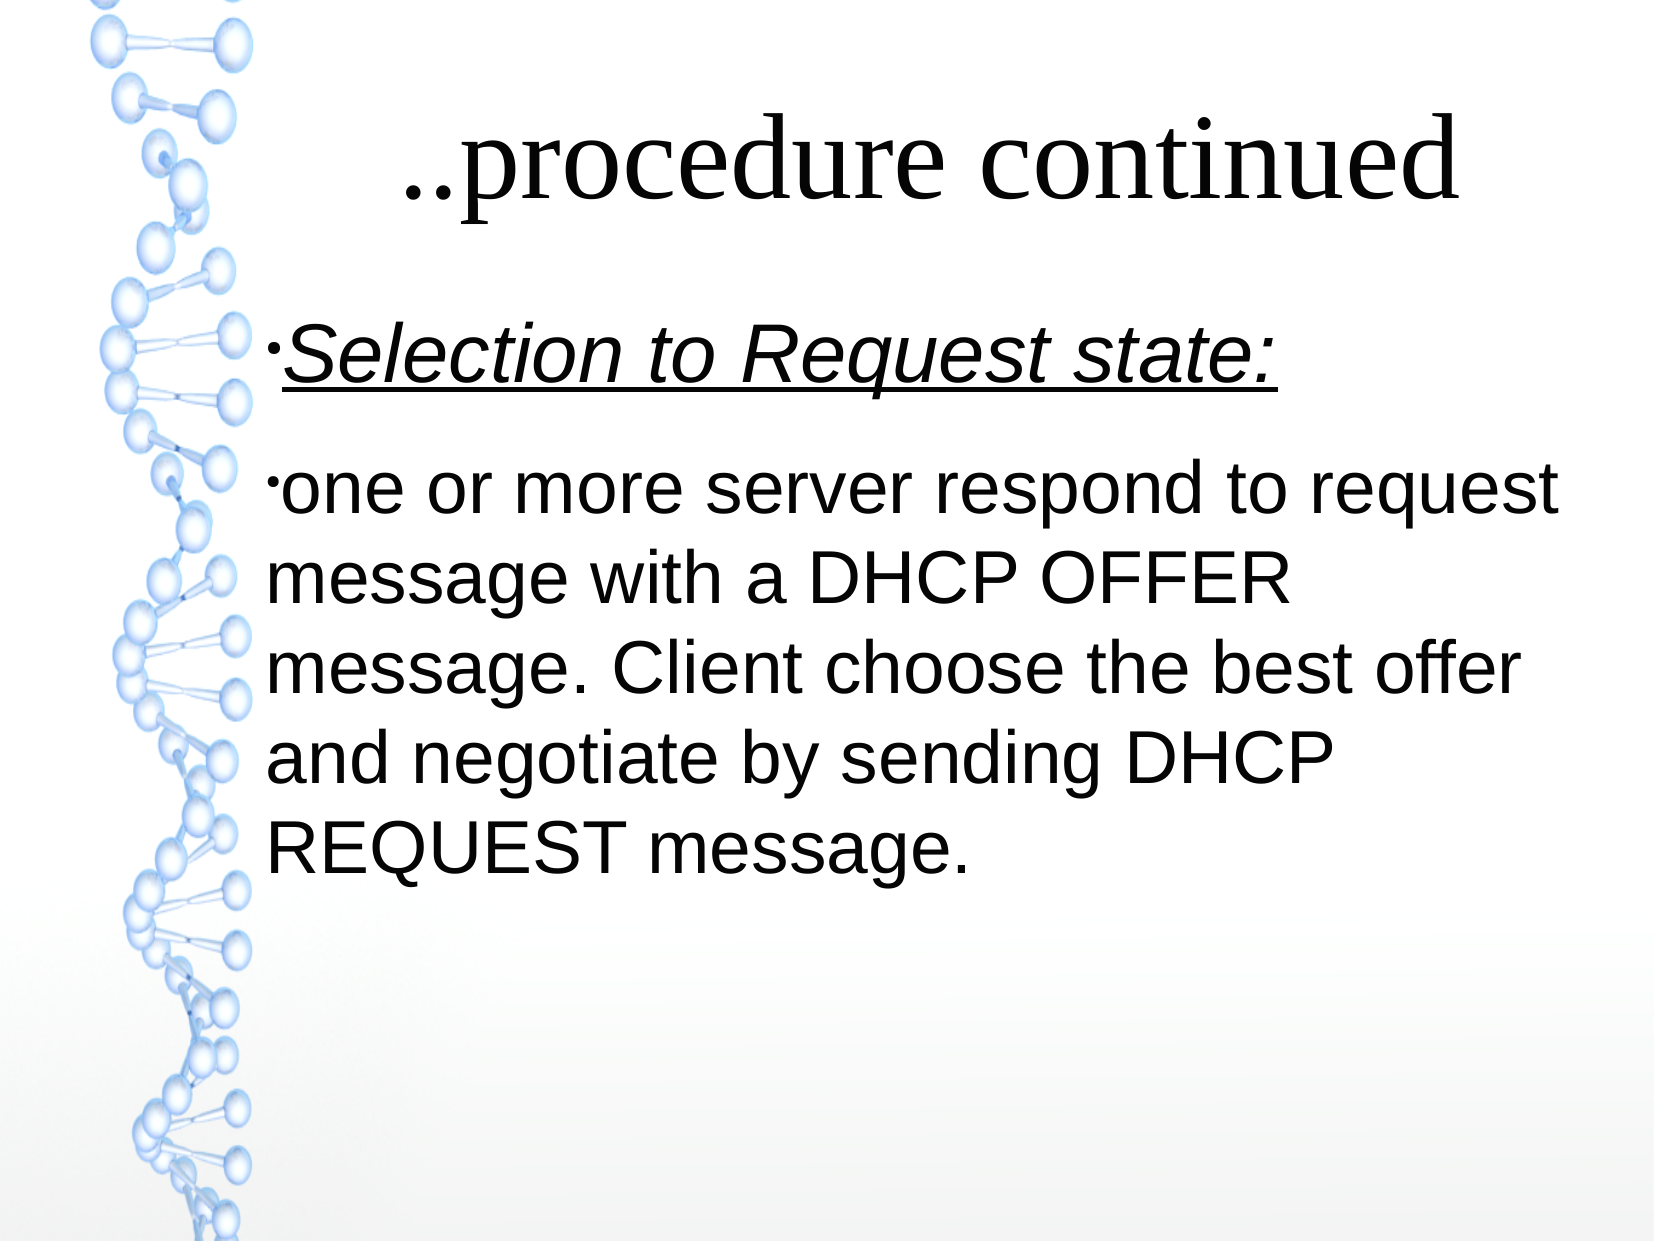

# ..procedure continued
Selection to Request state:
one or more server respond to request message with a DHCP OFFER message. Client choose the best offer and negotiate by sending DHCP REQUEST message.